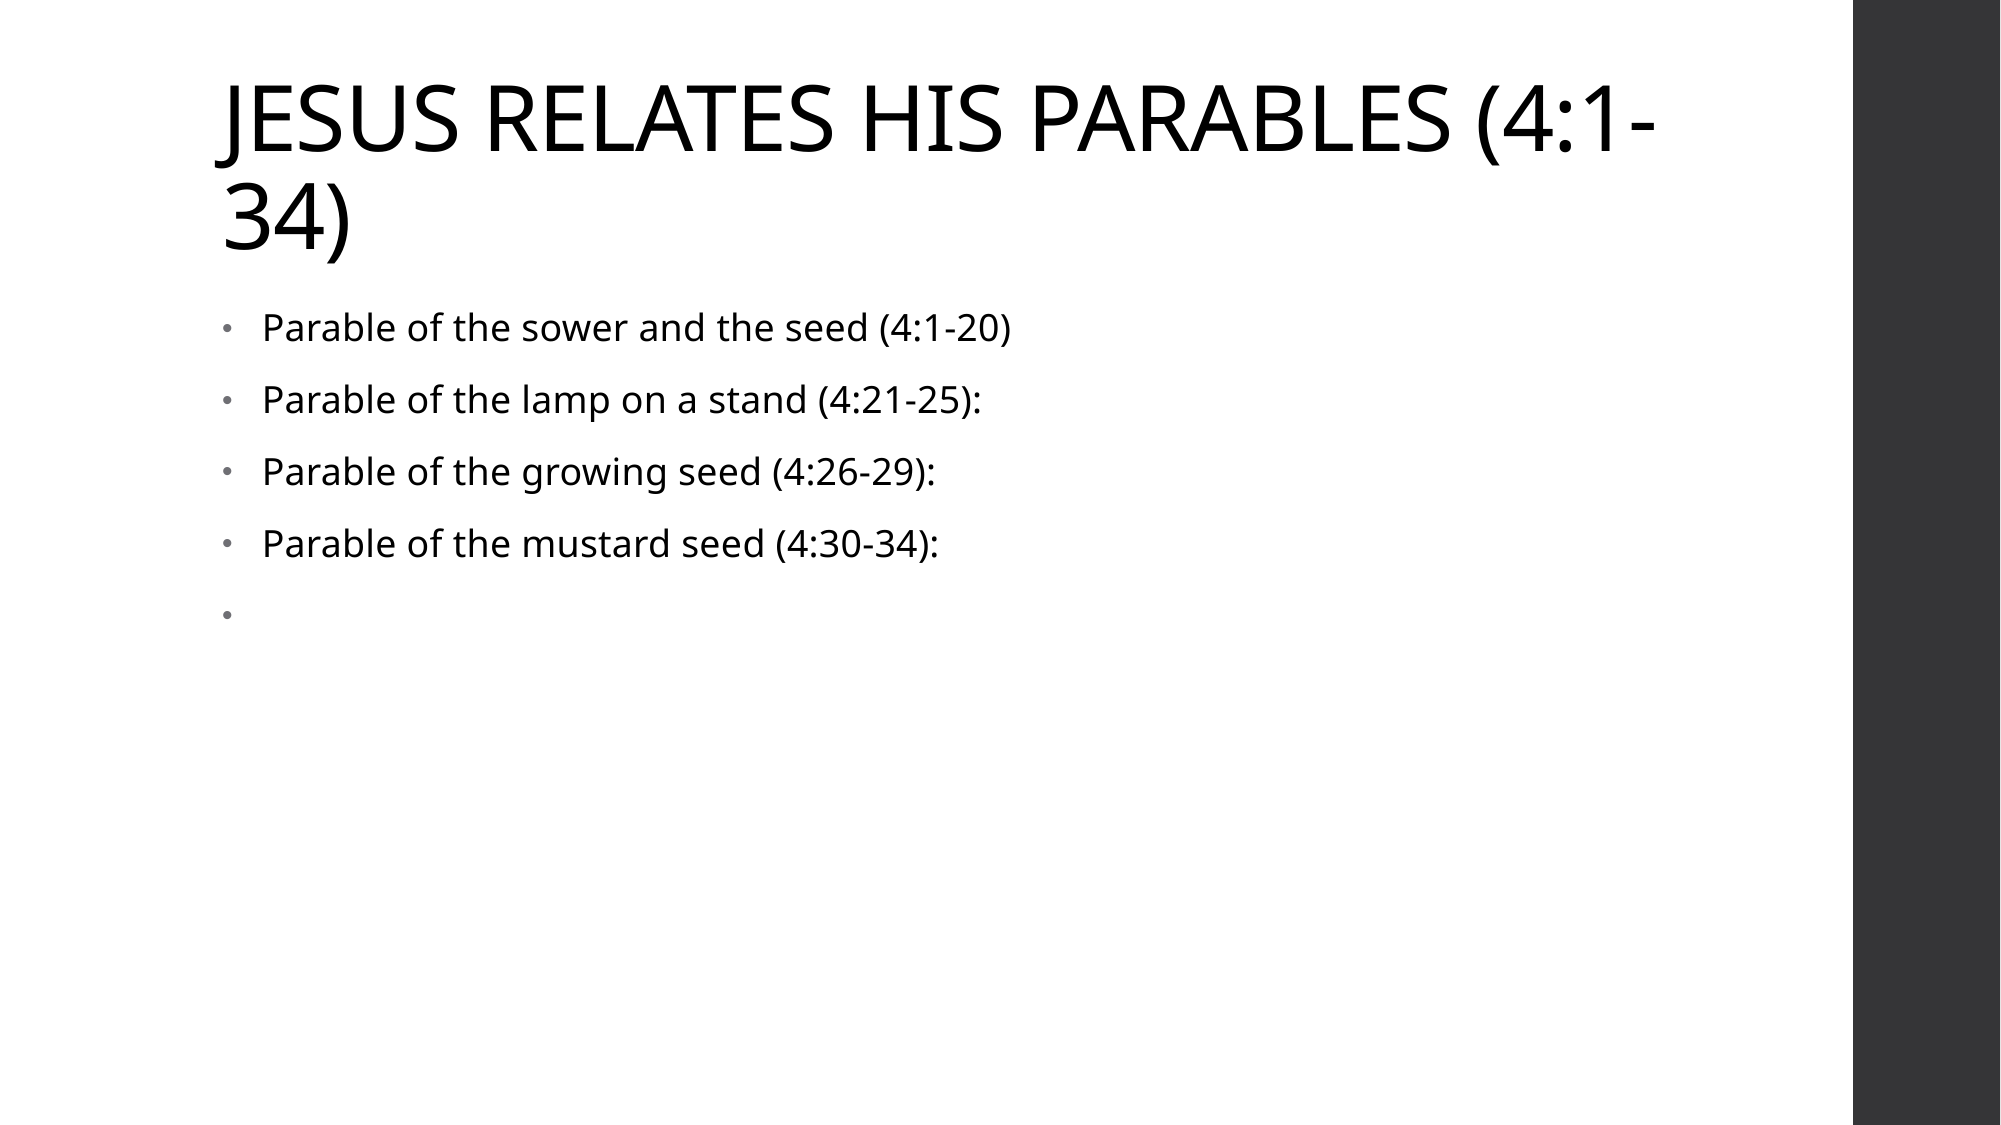

# JESUS RELATES HIS PARABLES (4:1-34)
 Parable of the sower and the seed (4:1-20)
 Parable of the lamp on a stand (4:21-25):
 Parable of the growing seed (4:26-29):
 Parable of the mustard seed (4:30-34):